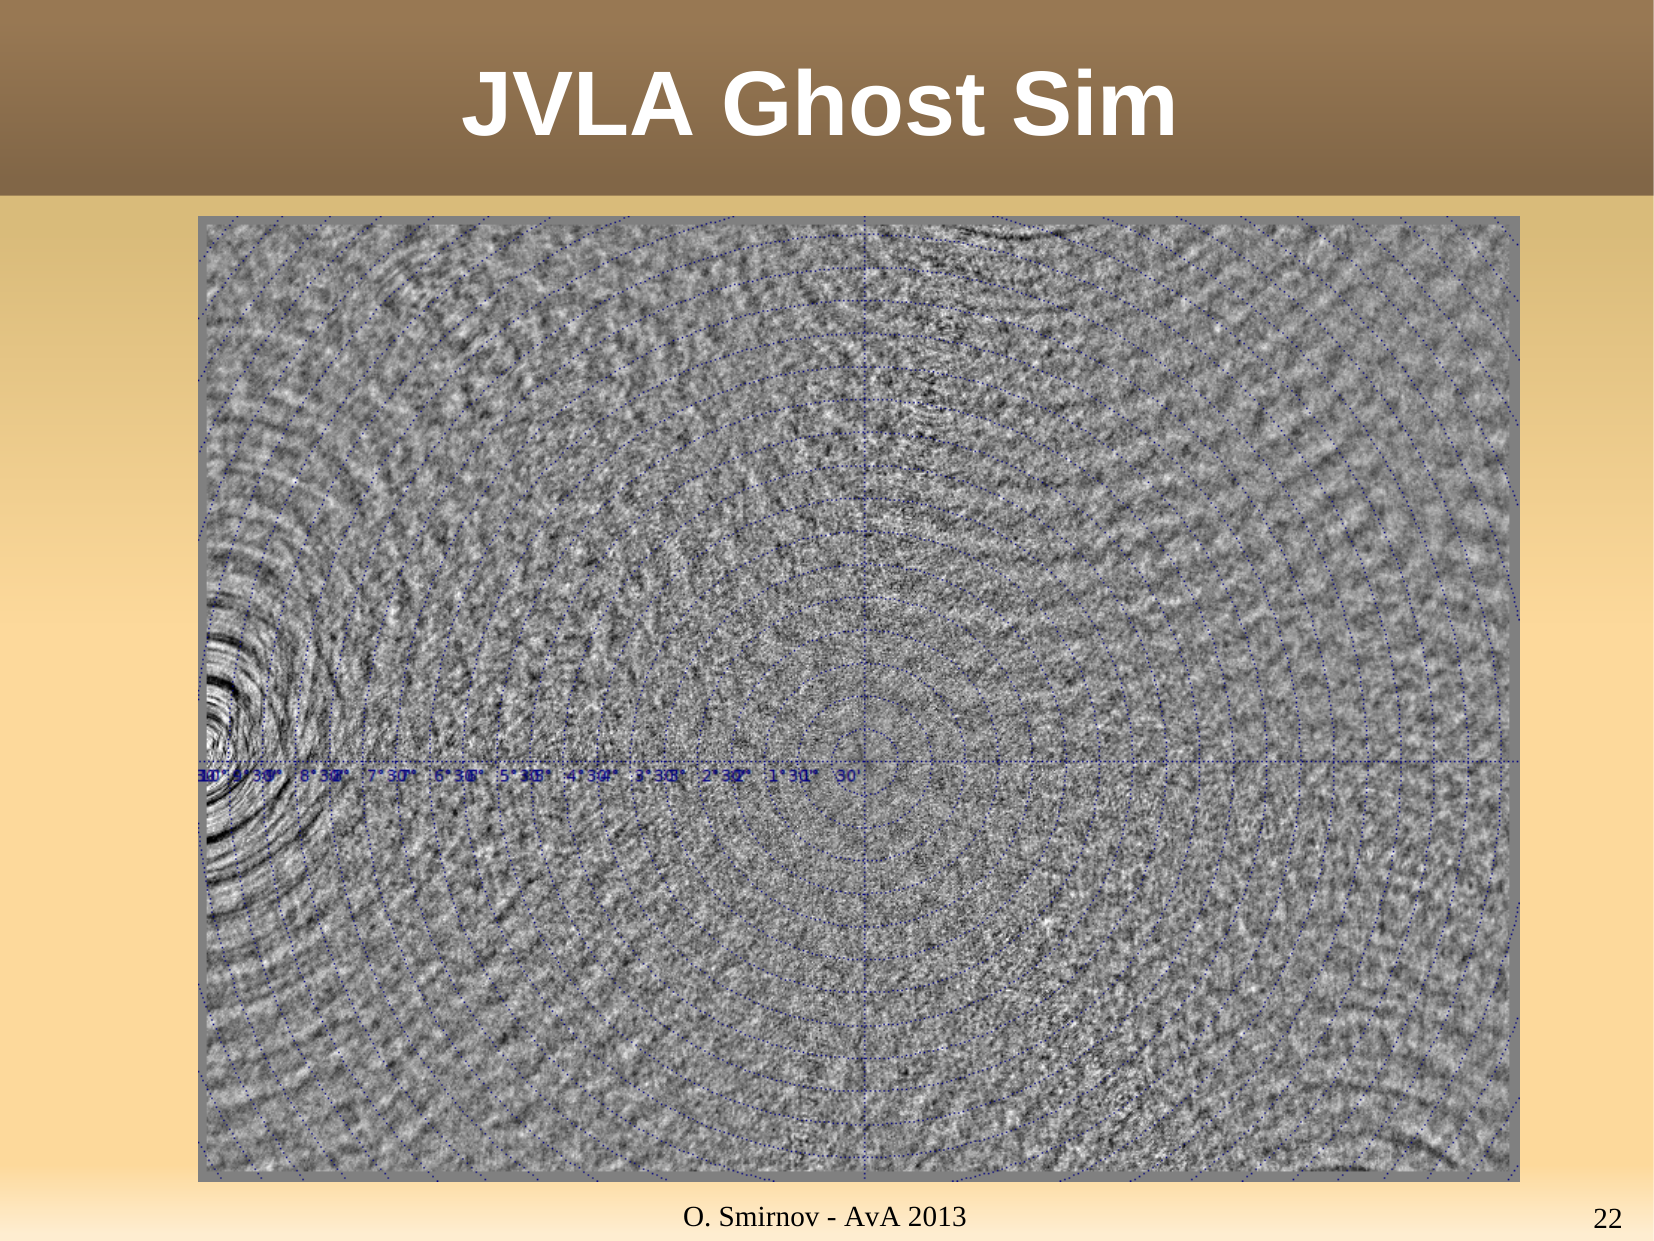

# JVLA Ghost Sim
O. Smirnov - AvA 2013
22